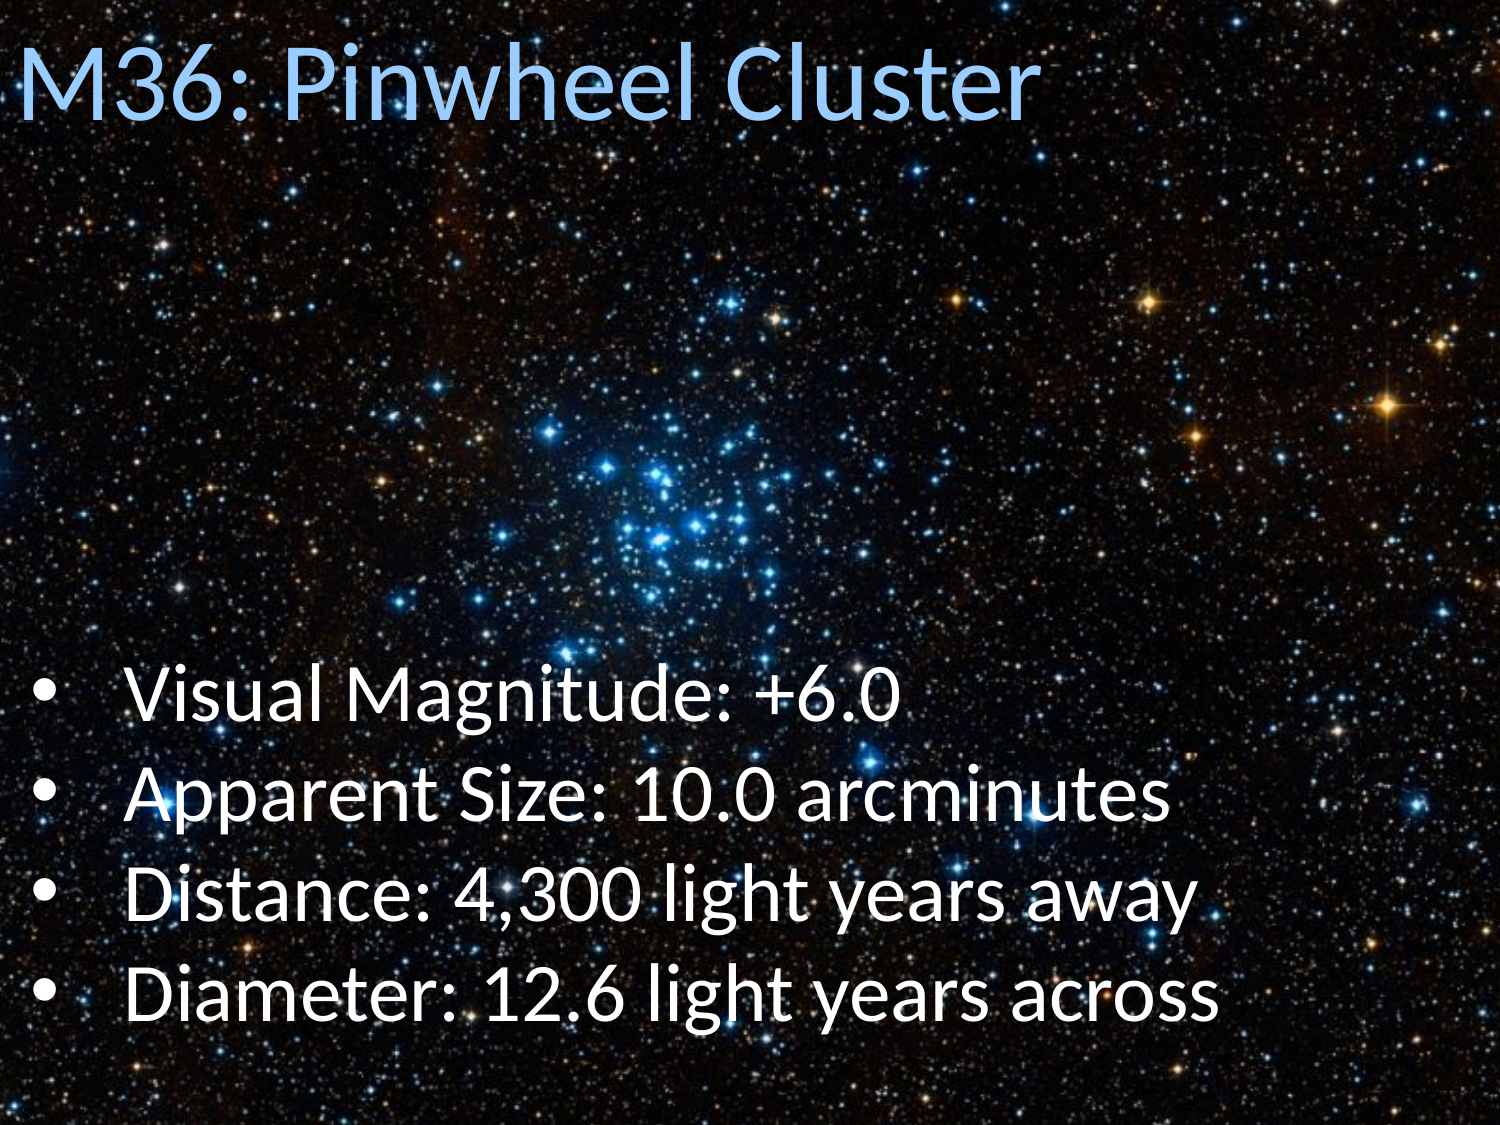

M36: Pinwheel Cluster
Visual Magnitude: +6.0
Apparent Size: 10.0 arcminutes
Distance: 4,300 light years away
Diameter: 12.6 light years across